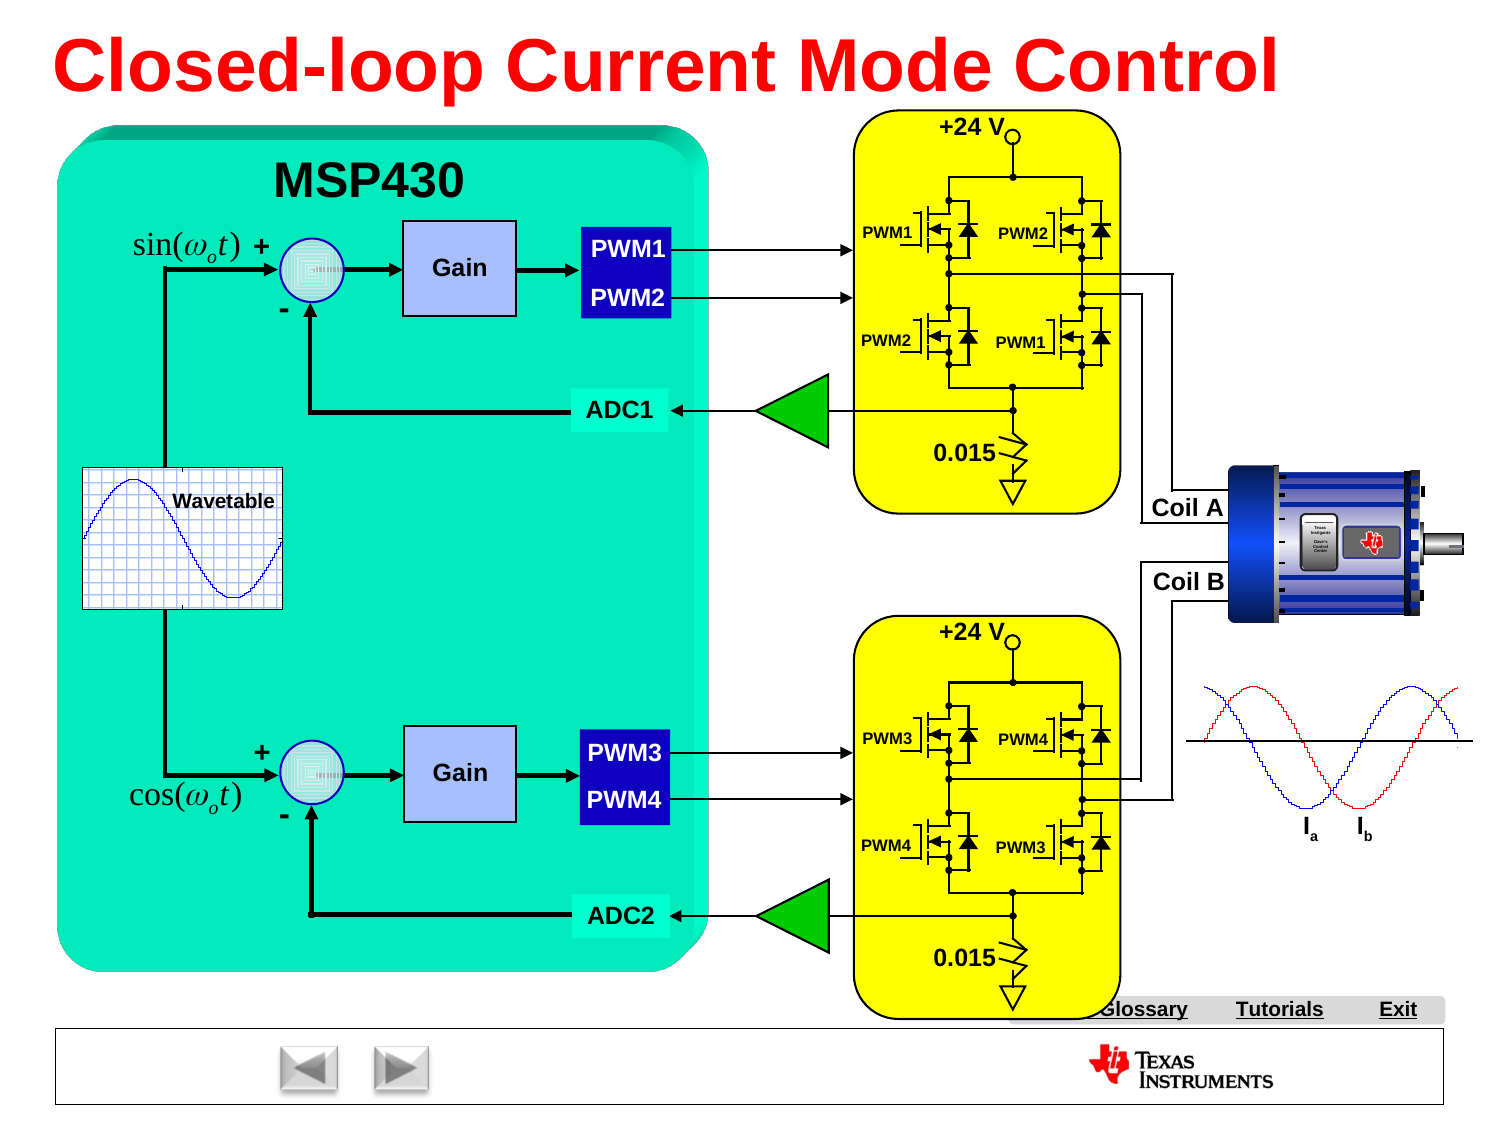

# Closed-loop Current Mode Control
+24 V
PWM1
PWM2
PWM2
PWM1
0.015
MSP430
Gain
+
PWM1
PWM2
-
ADC1
Wavetable
Texas
Instigants
Dave’s
Control
Center
Coil A
Coil B
+24 V
PWM3
PWM4
PWM4
PWM3
0.015
Gain
+
PWM3
PWM4
-
Ia
Ib
ADC2